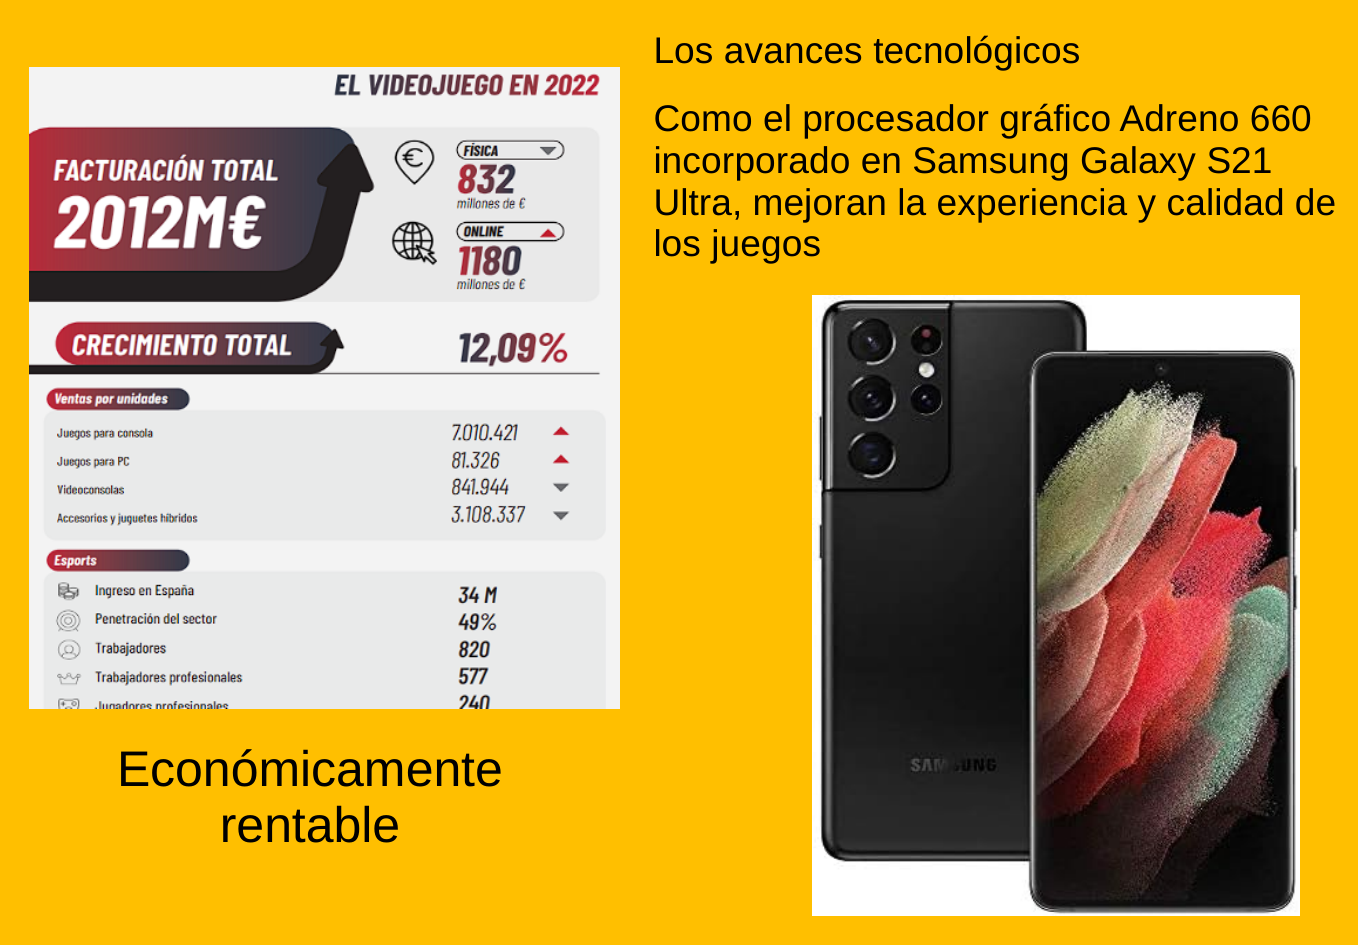

# Los avances tecnológicos
Como el procesador gráfico Adreno 660 incorporado en Samsung Galaxy S21 Ultra, mejoran la experiencia y calidad de los juegos
Económicamente rentable